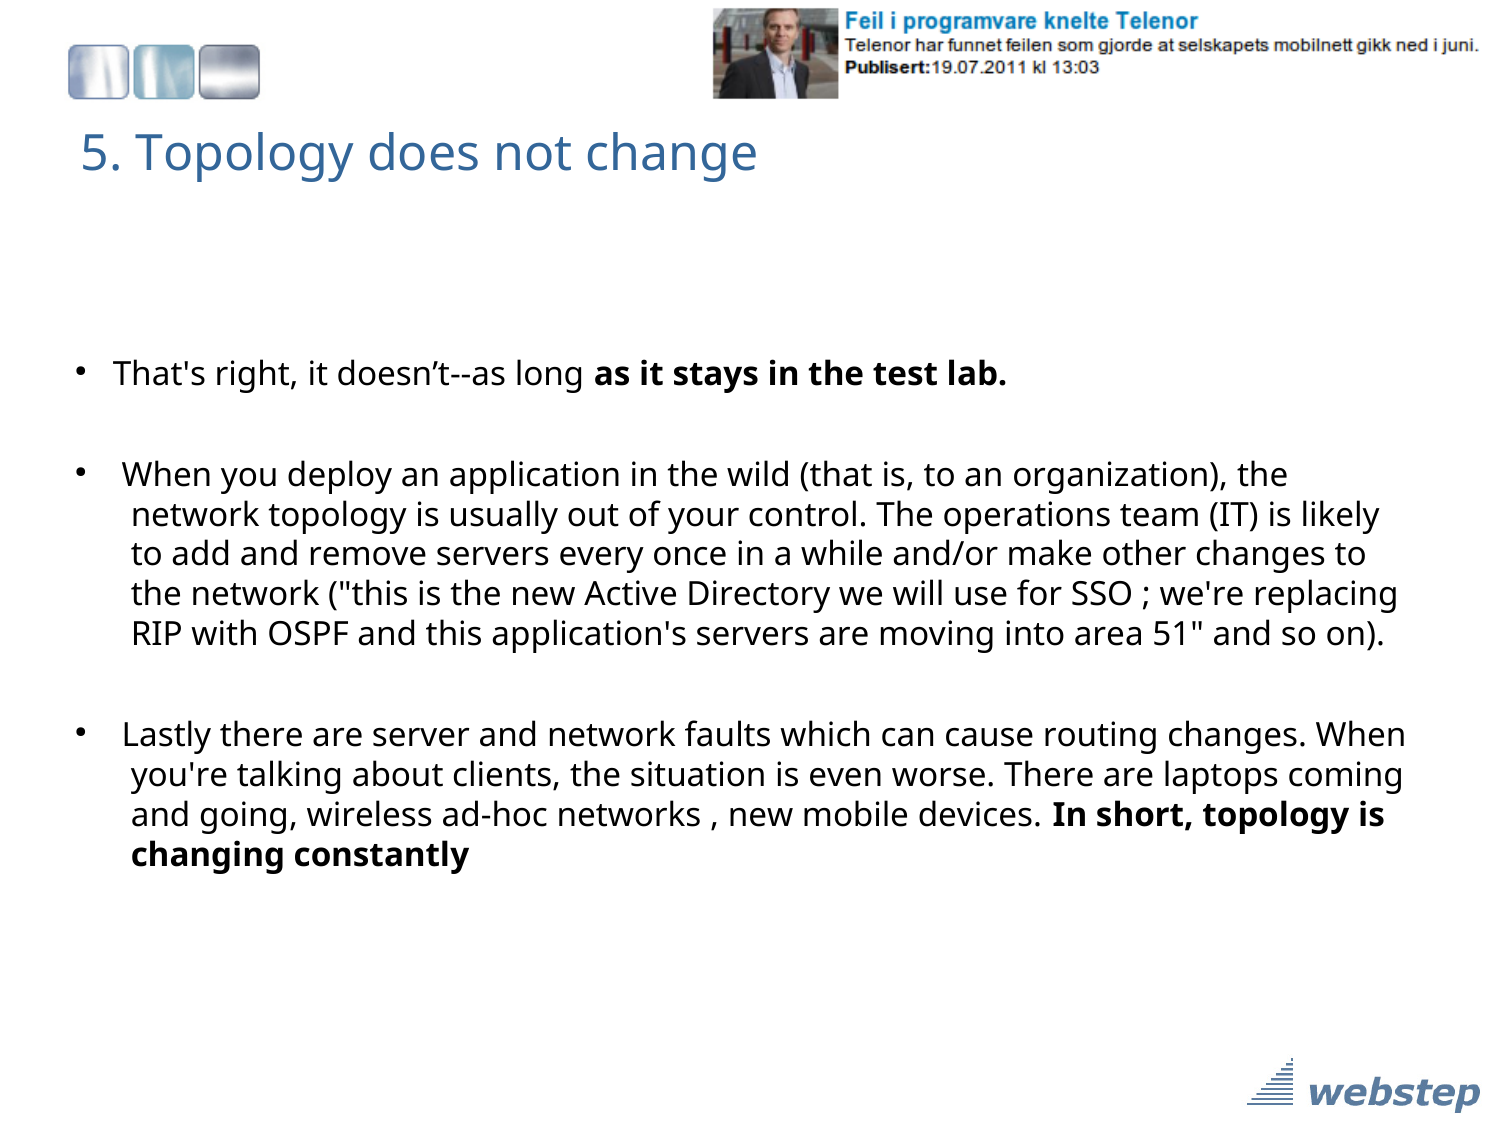

# 5. Topology does not change
 That's right, it doesn’t--as long as it stays in the test lab.
 When you deploy an application in the wild (that is, to an organization), the network topology is usually out of your control. The operations team (IT) is likely to add and remove servers every once in a while and/or make other changes to the network ("this is the new Active Directory we will use for SSO ; we're replacing RIP with OSPF and this application's servers are moving into area 51" and so on).
 Lastly there are server and network faults which can cause routing changes. When you're talking about clients, the situation is even worse. There are laptops coming and going, wireless ad-hoc networks , new mobile devices. In short, topology is changing constantly